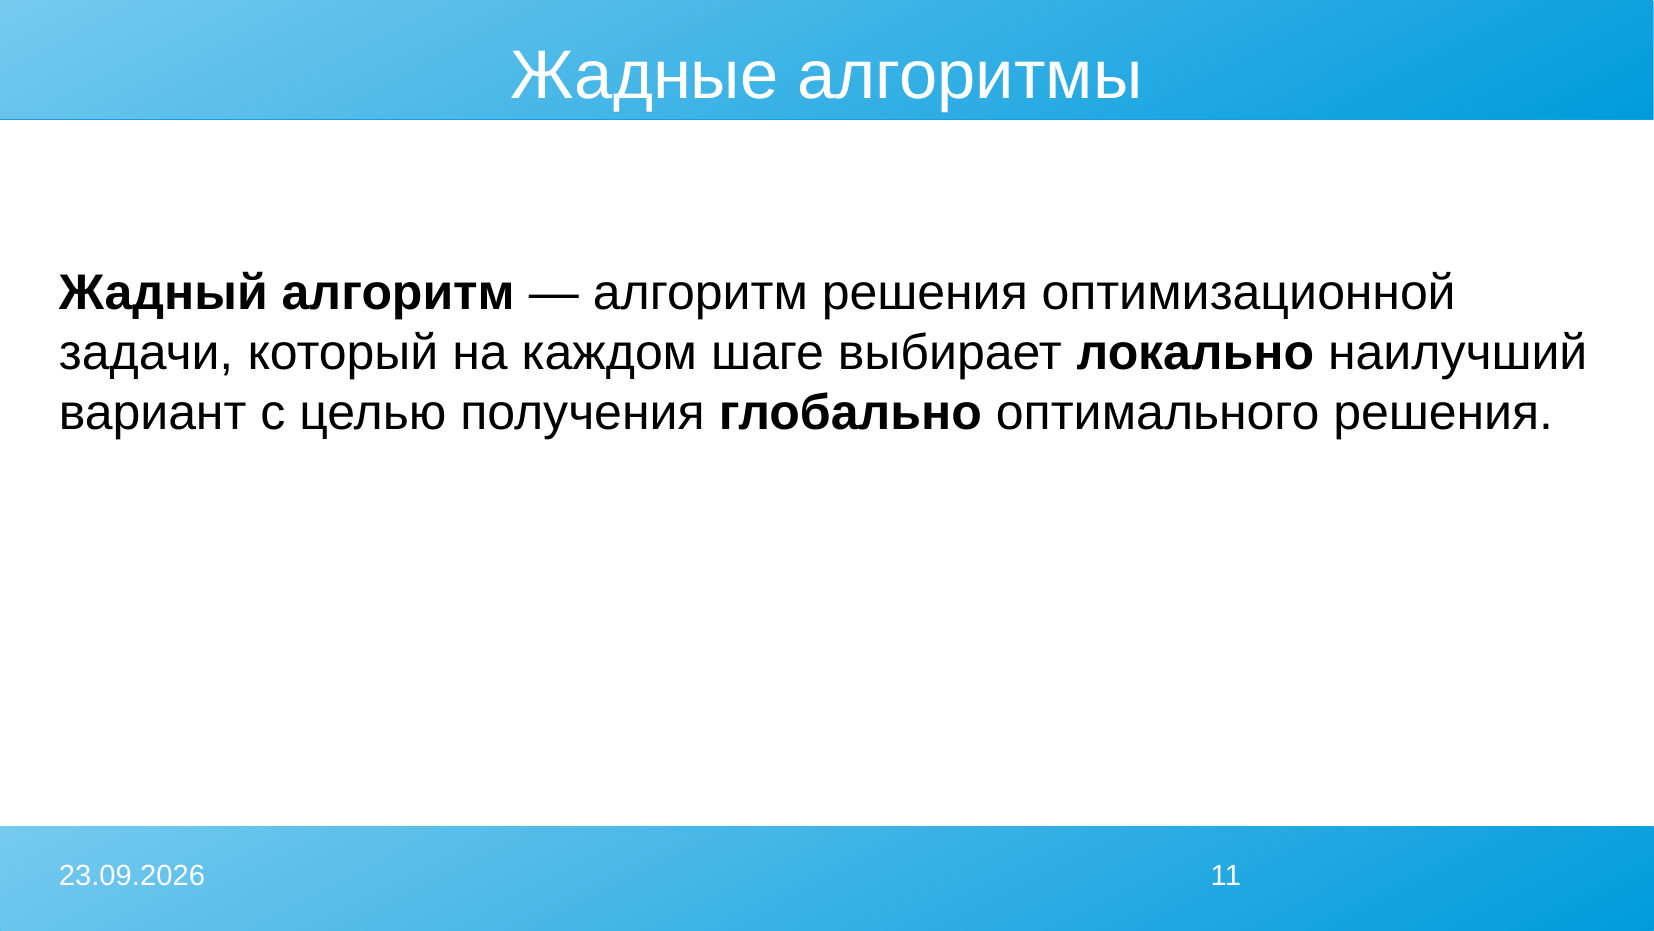

# Жадные алгоритмы
Жадный алгоритм — алгоритм решения оптимизационной задачи, который на каждом шаге выбирает локально наилучший вариант с целью получения глобально оптимального решения.
10